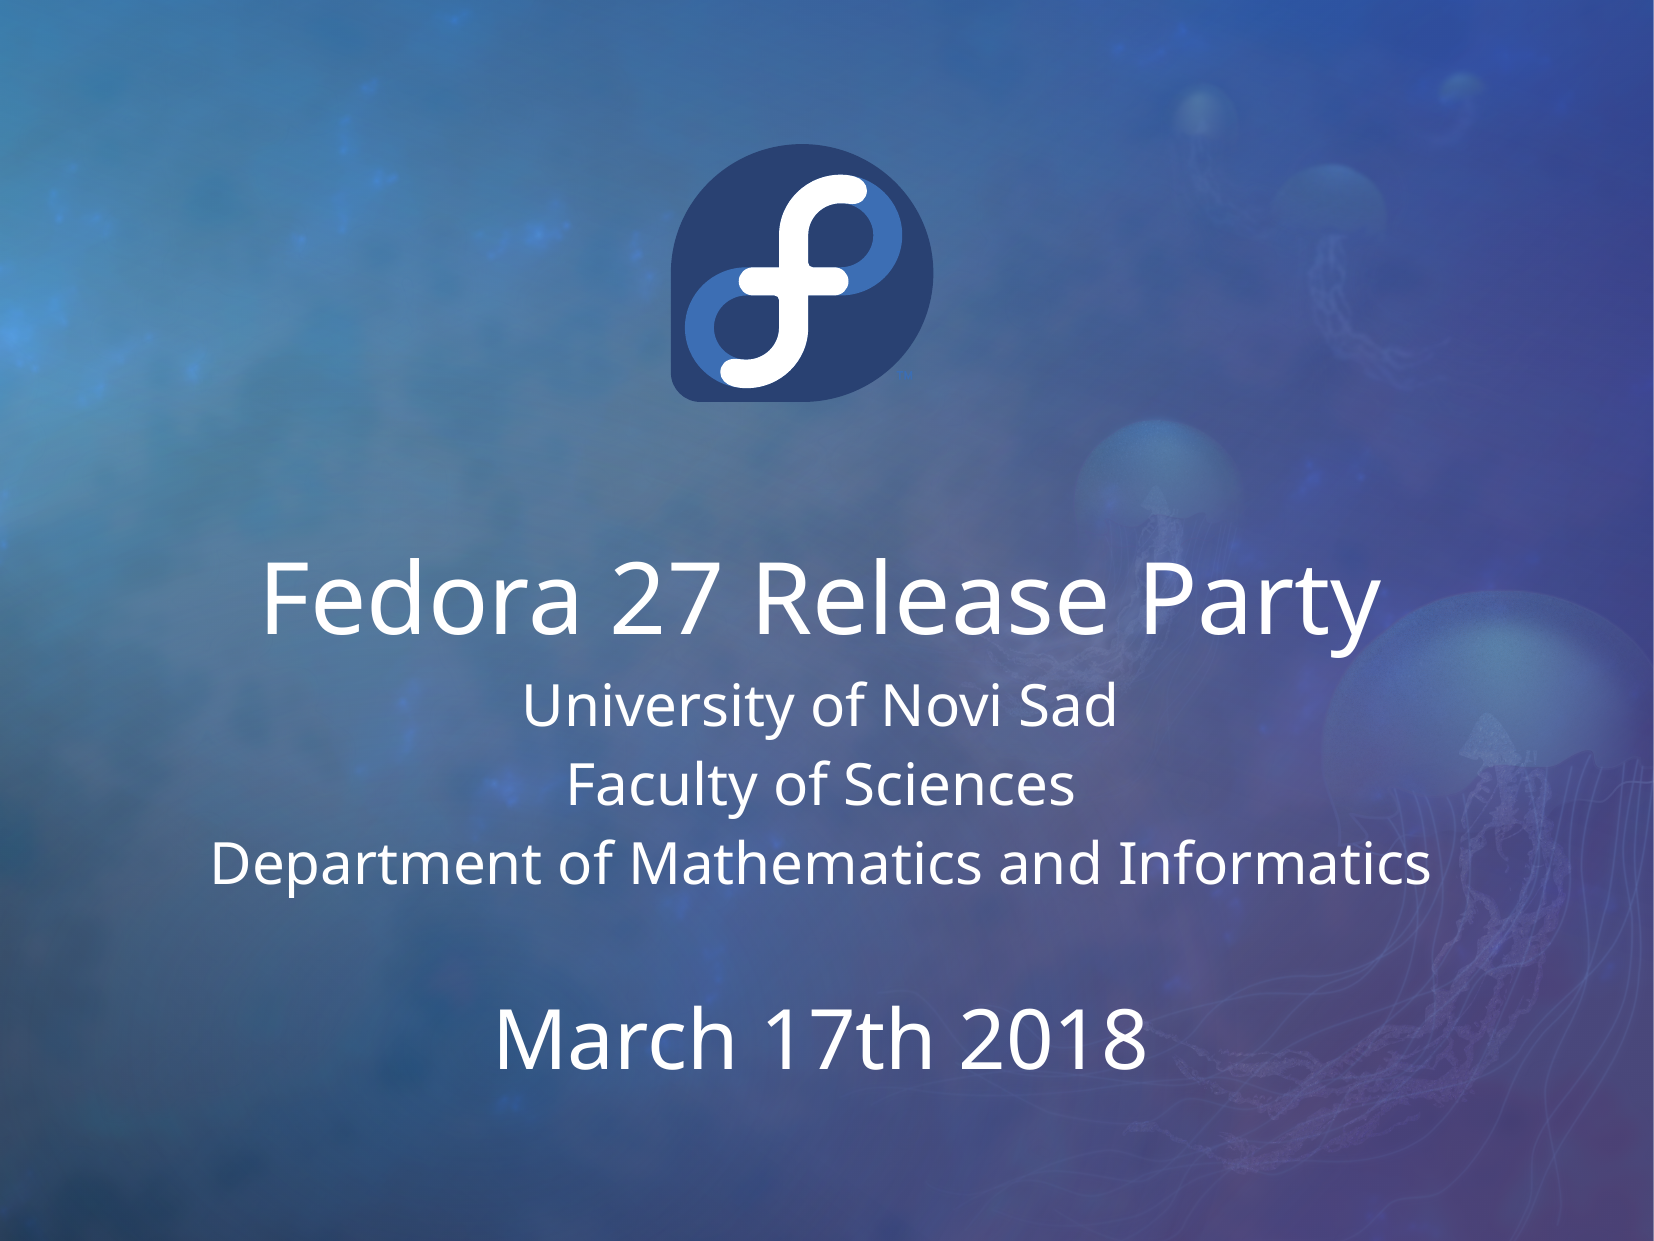

Fedora 27 Release Party
University of Novi Sad
Faculty of Sciences
Department of Mathematics and Informatics
March 17th 2018